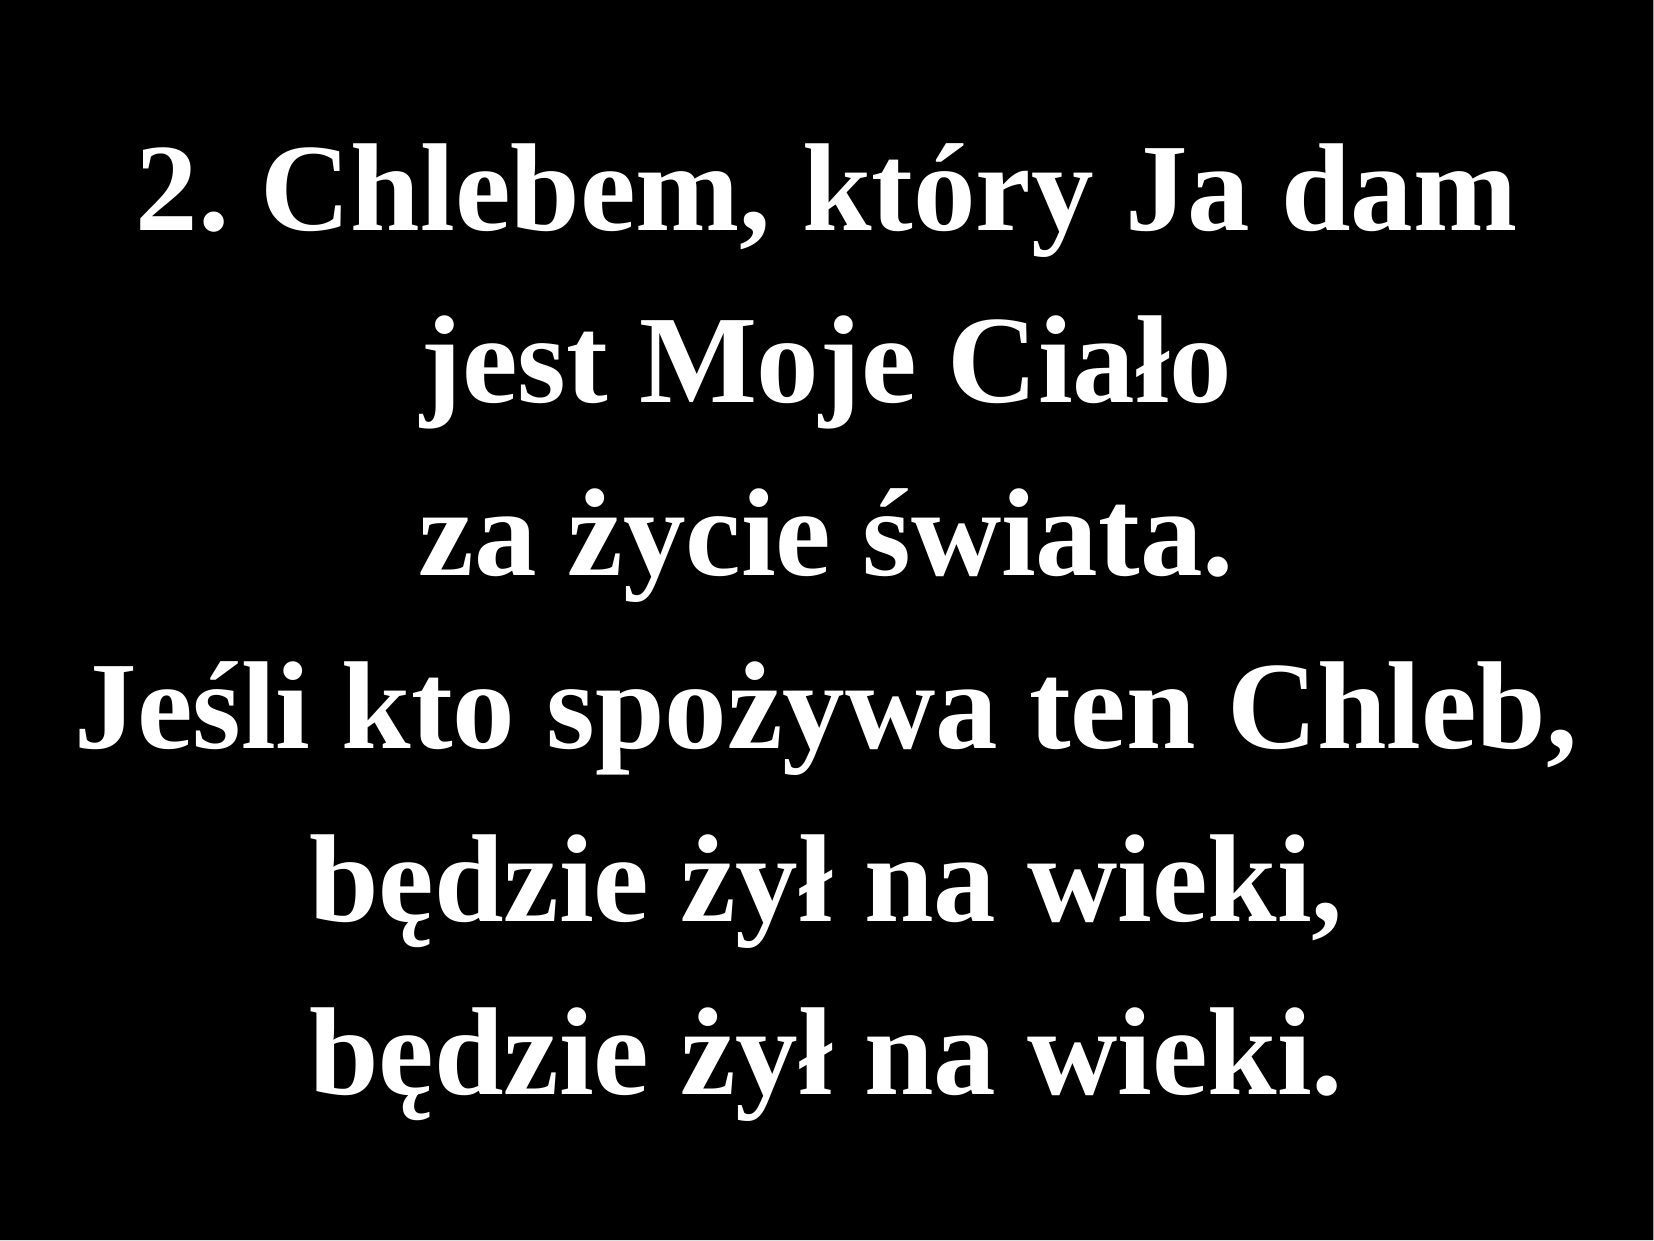

# 2. Chlebem, który Ja dam ppp jest Moje Ciało ppp za życie świata. ppp Jeśli kto spożywa ten Chleb, ppp będzie żył na wieki, ppp będzie żył na wieki.